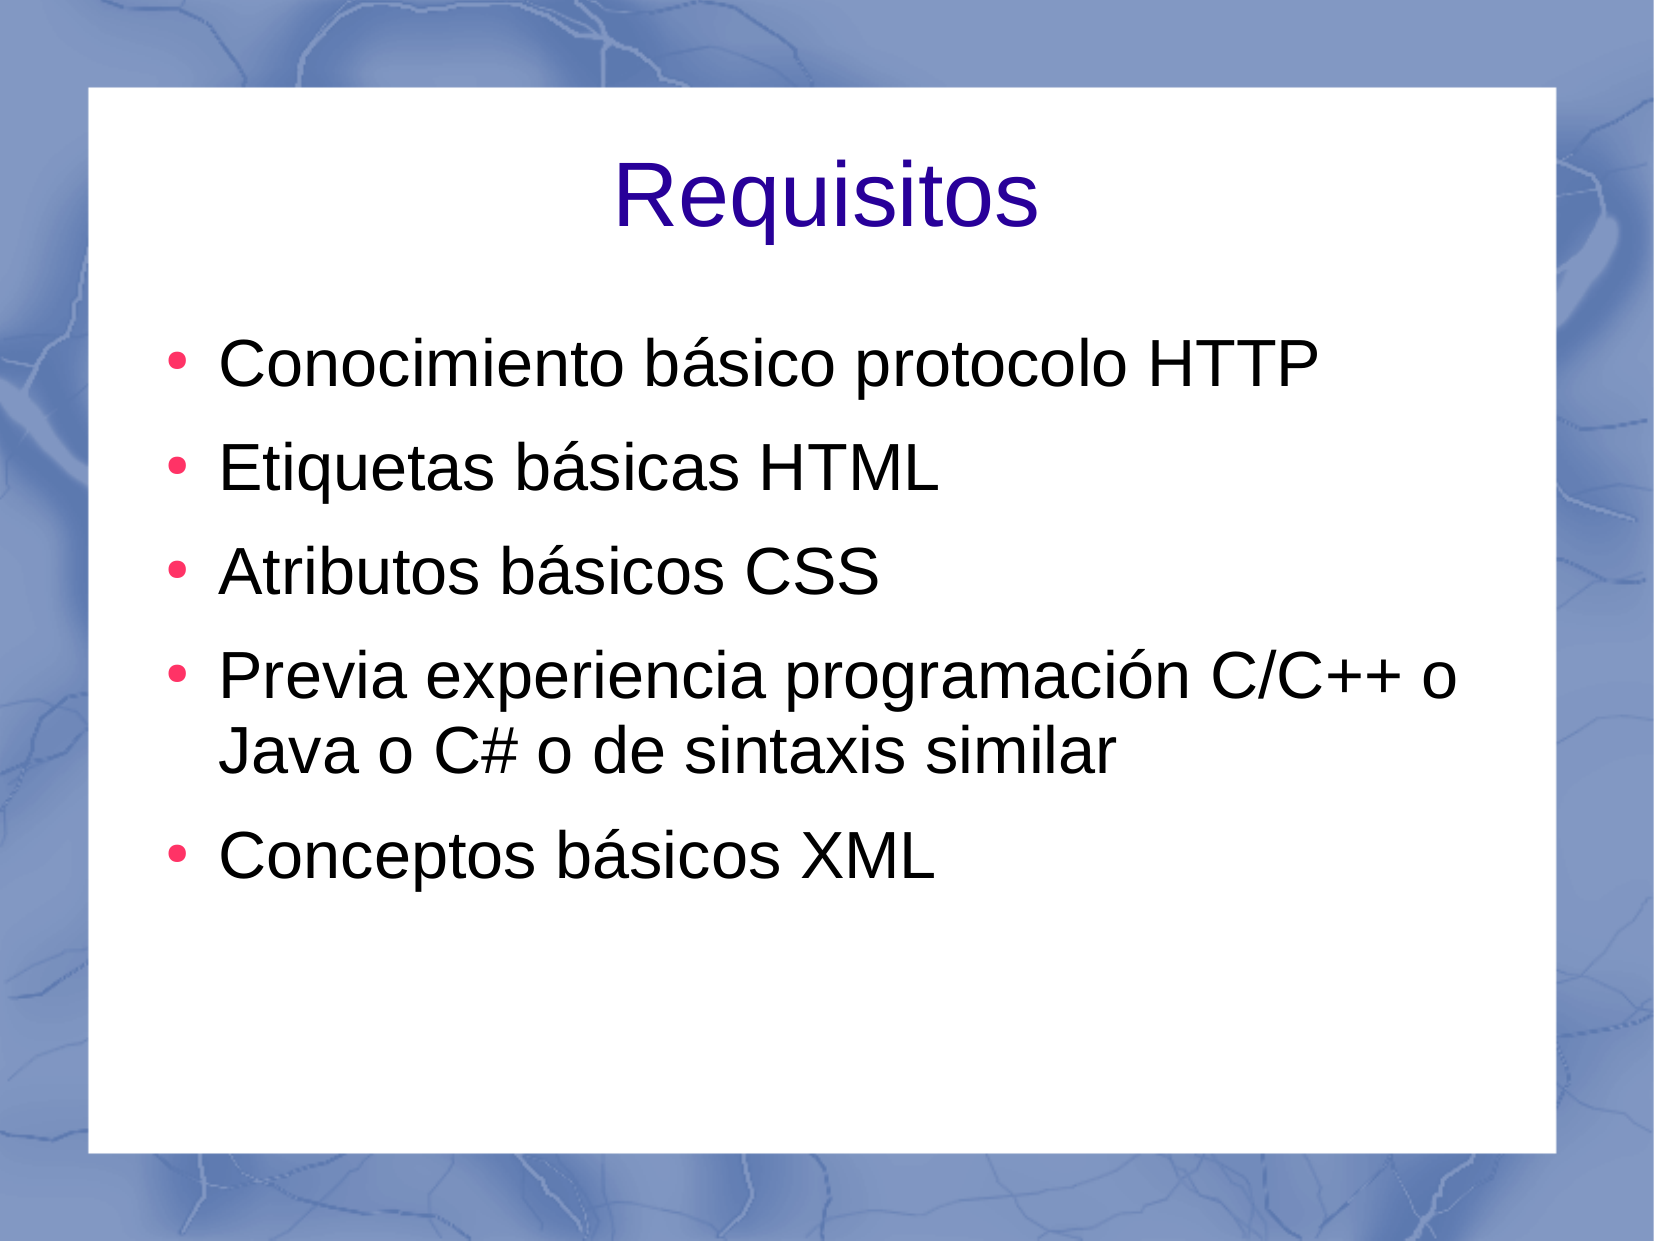

# Requisitos
Conocimiento básico protocolo HTTP
Etiquetas básicas HTML
Atributos básicos CSS
Previa experiencia programación C/C++ o Java o C# o de sintaxis similar
Conceptos básicos XML